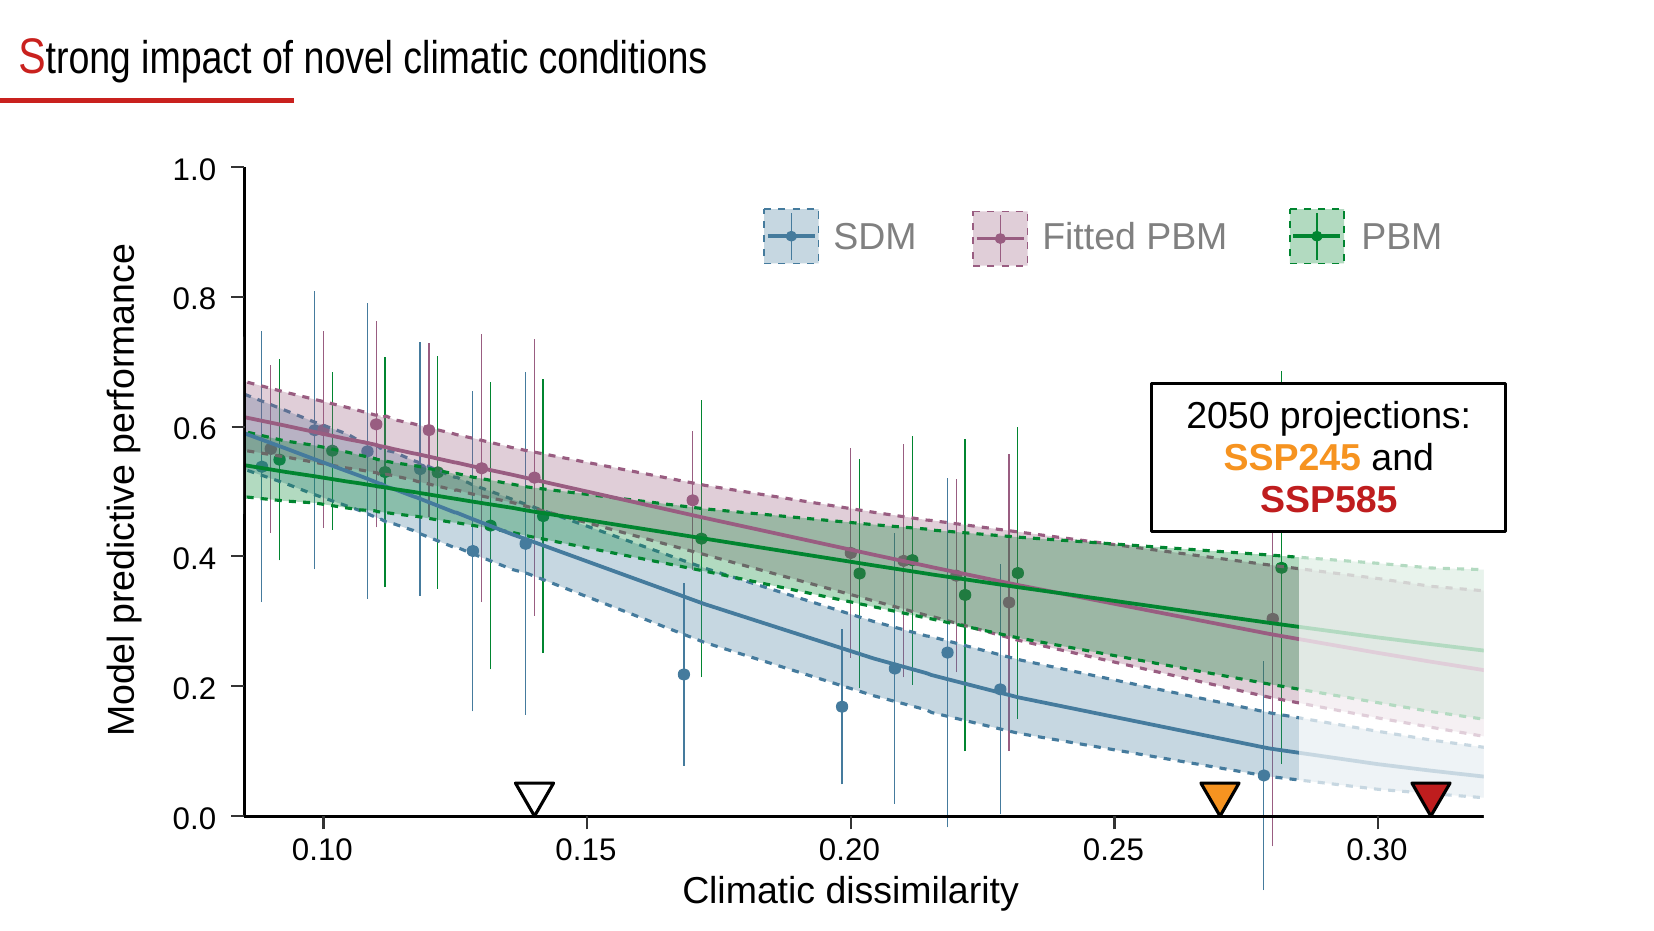

Strong impact of novel climatic conditions
1.0
SDM
PBM
Fitted PBM
0.8
2050 projections: SSP245 and SSP585
0.6
Model predictive performance
0.4
0.2
0.0
0.10
0.15
0.20
0.25
0.30
Climatic dissimilarity